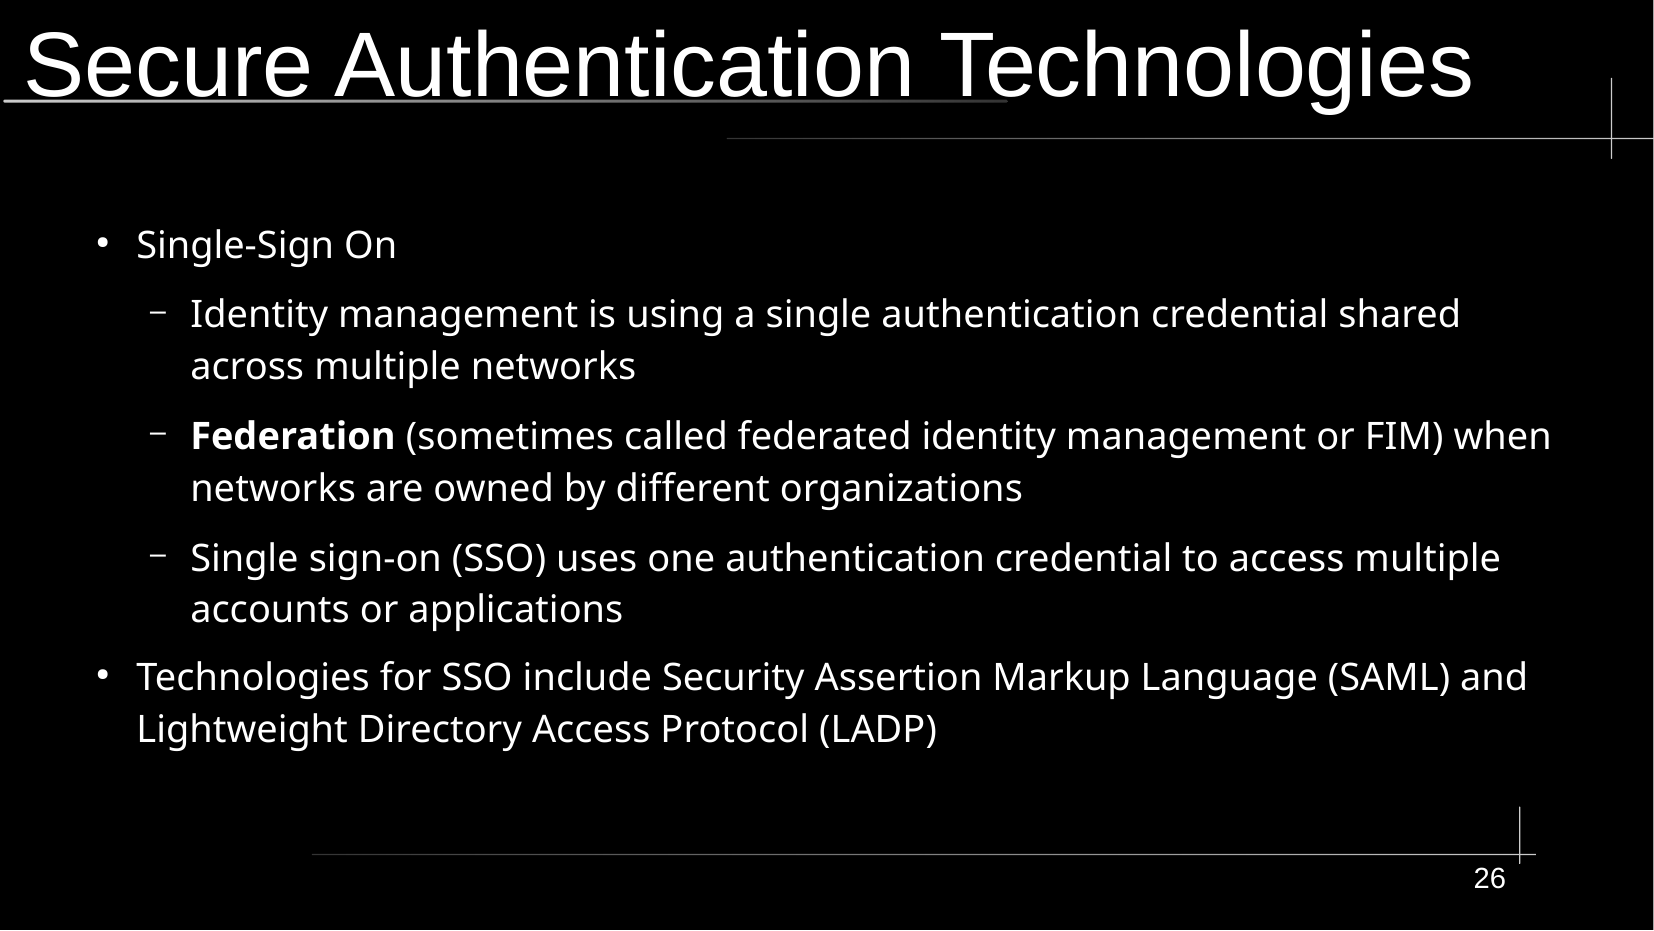

# Secure Authentication Technologies
Single-Sign On
Identity management is using a single authentication credential shared across multiple networks
Federation (sometimes called federated identity management or FIM) when networks are owned by different organizations
Single sign-on (SSO) uses one authentication credential to access multiple accounts or applications
Technologies for SSO include Security Assertion Markup Language (SAML) and Lightweight Directory Access Protocol (LADP)
26